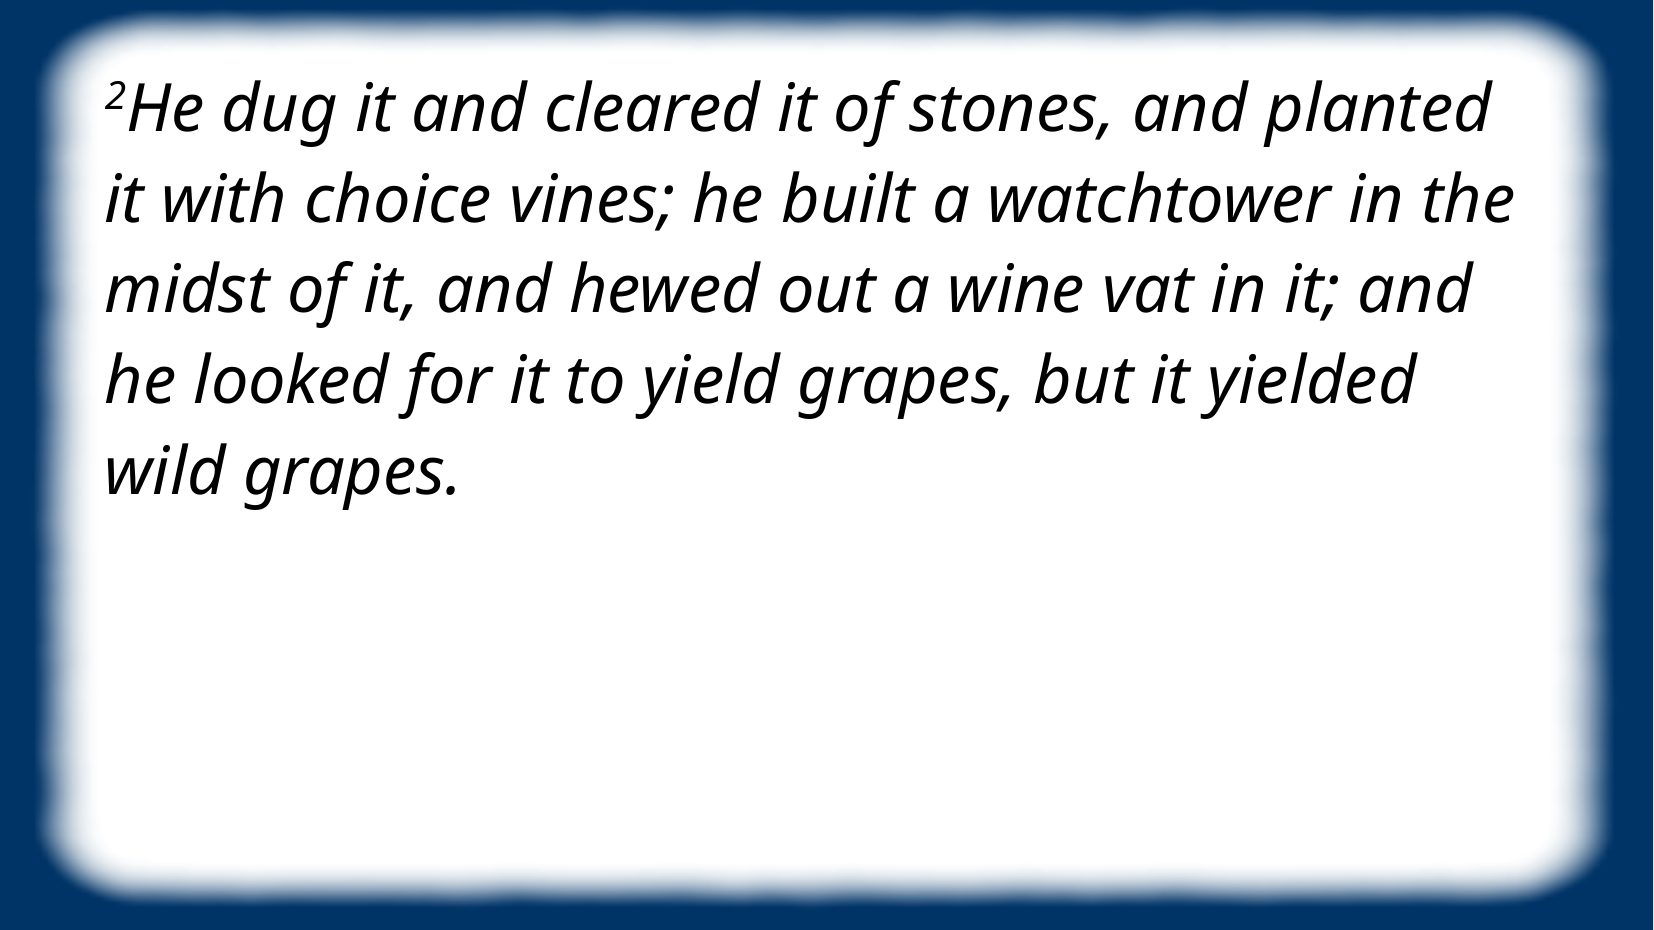

2He dug it and cleared it of stones, and planted it with choice vines; he built a watchtower in the midst of it, and hewed out a wine vat in it; and he looked for it to yield grapes, but it yielded wild grapes.